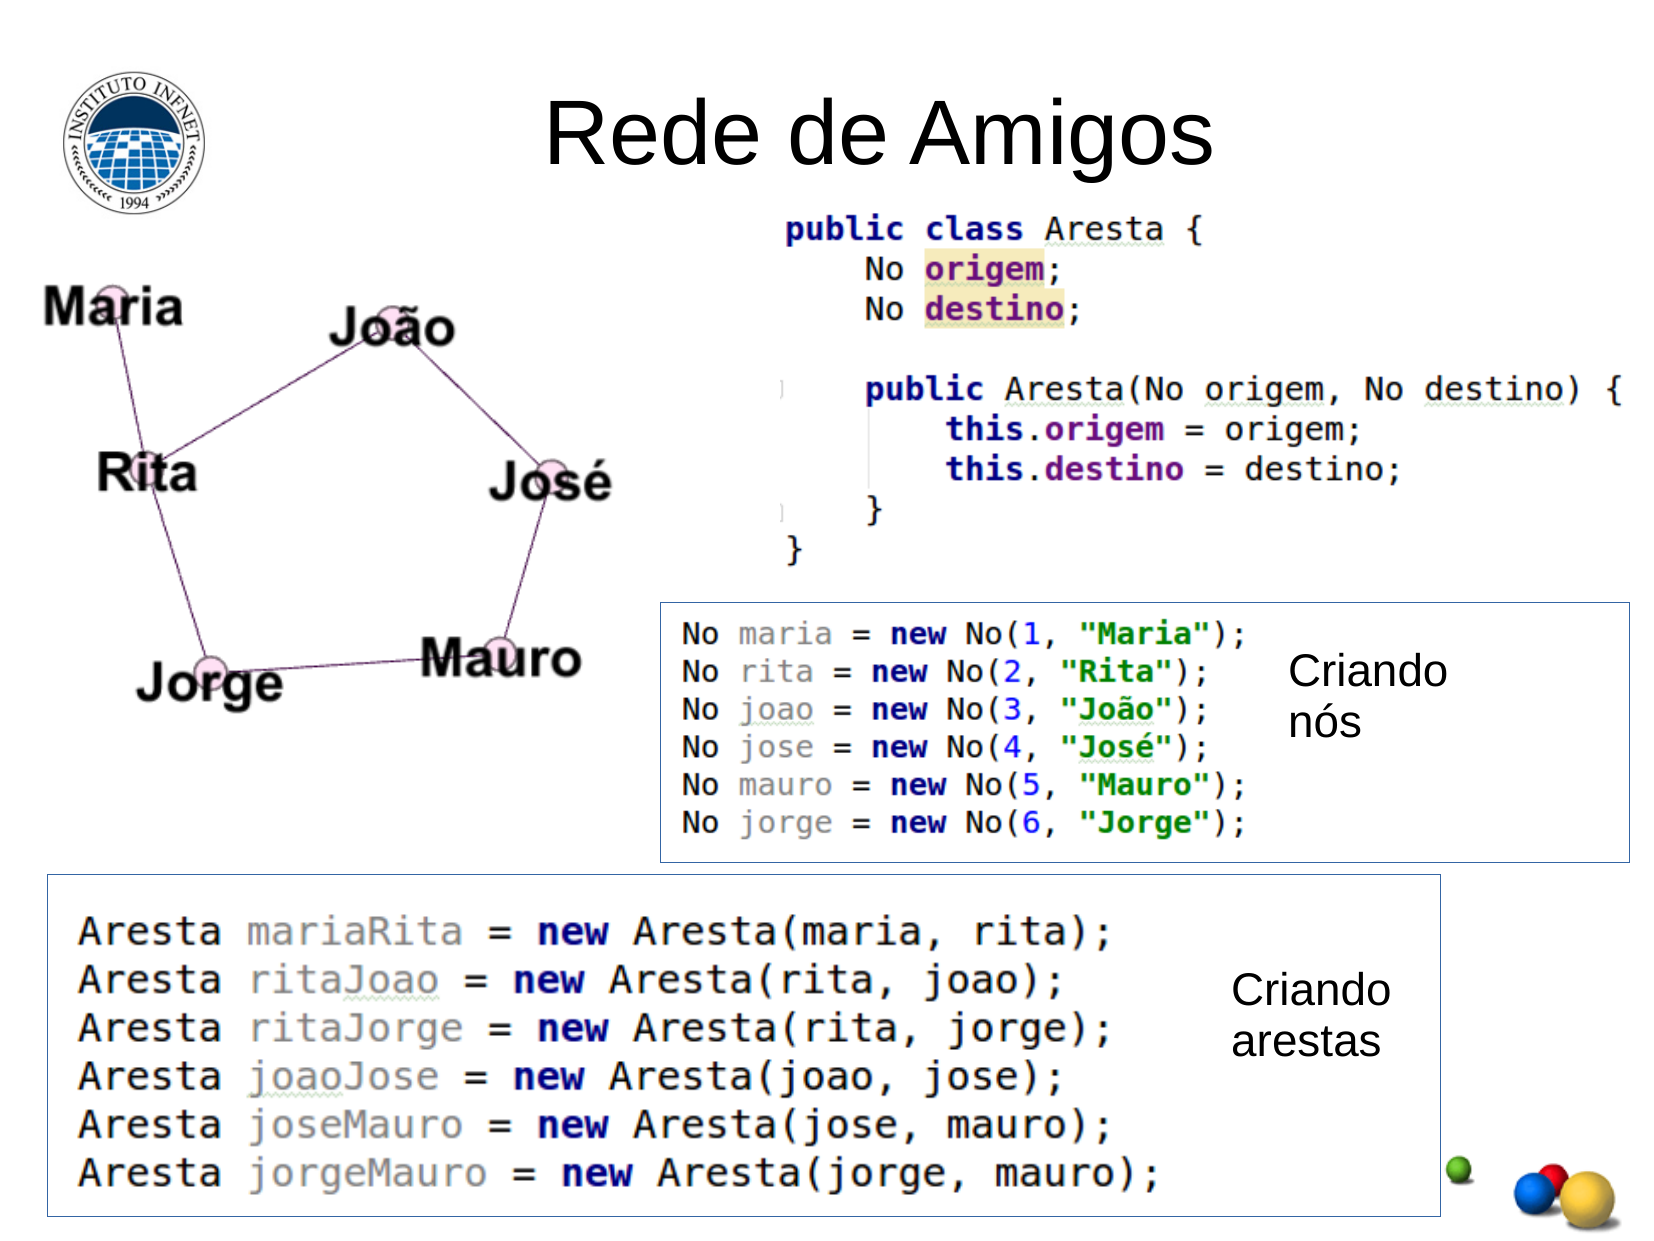

# Rede de Amigos
Criando nós
Criando arestas